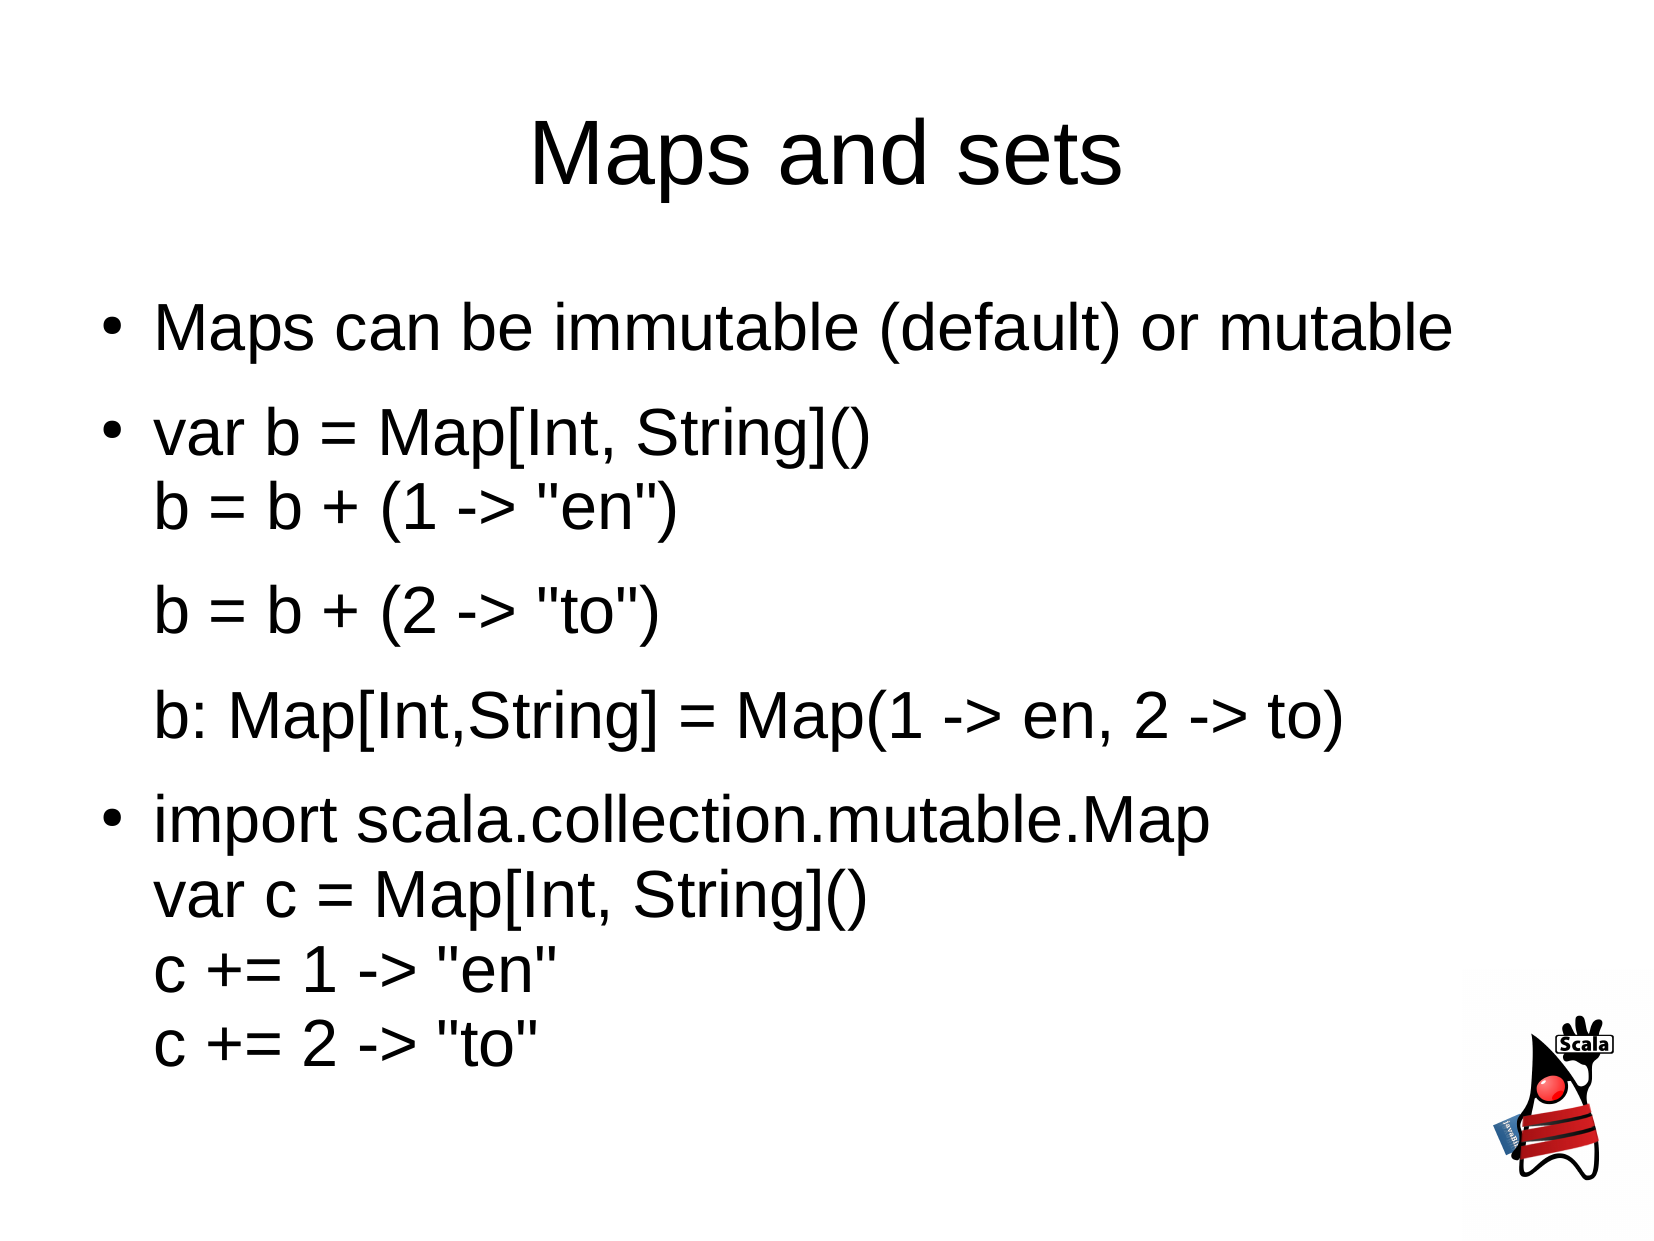

# Maps and sets
Maps can be immutable (default) or mutable
var b = Map[Int, String]()
b = b + (1 -> "en")
b = b + (2 -> "to")
b: Map[Int,String] = Map(1 -> en, 2 -> to)
import scala.collection.mutable.Map
var c = Map[Int, String]()
c += 1 -> "en"
c += 2 -> "to"